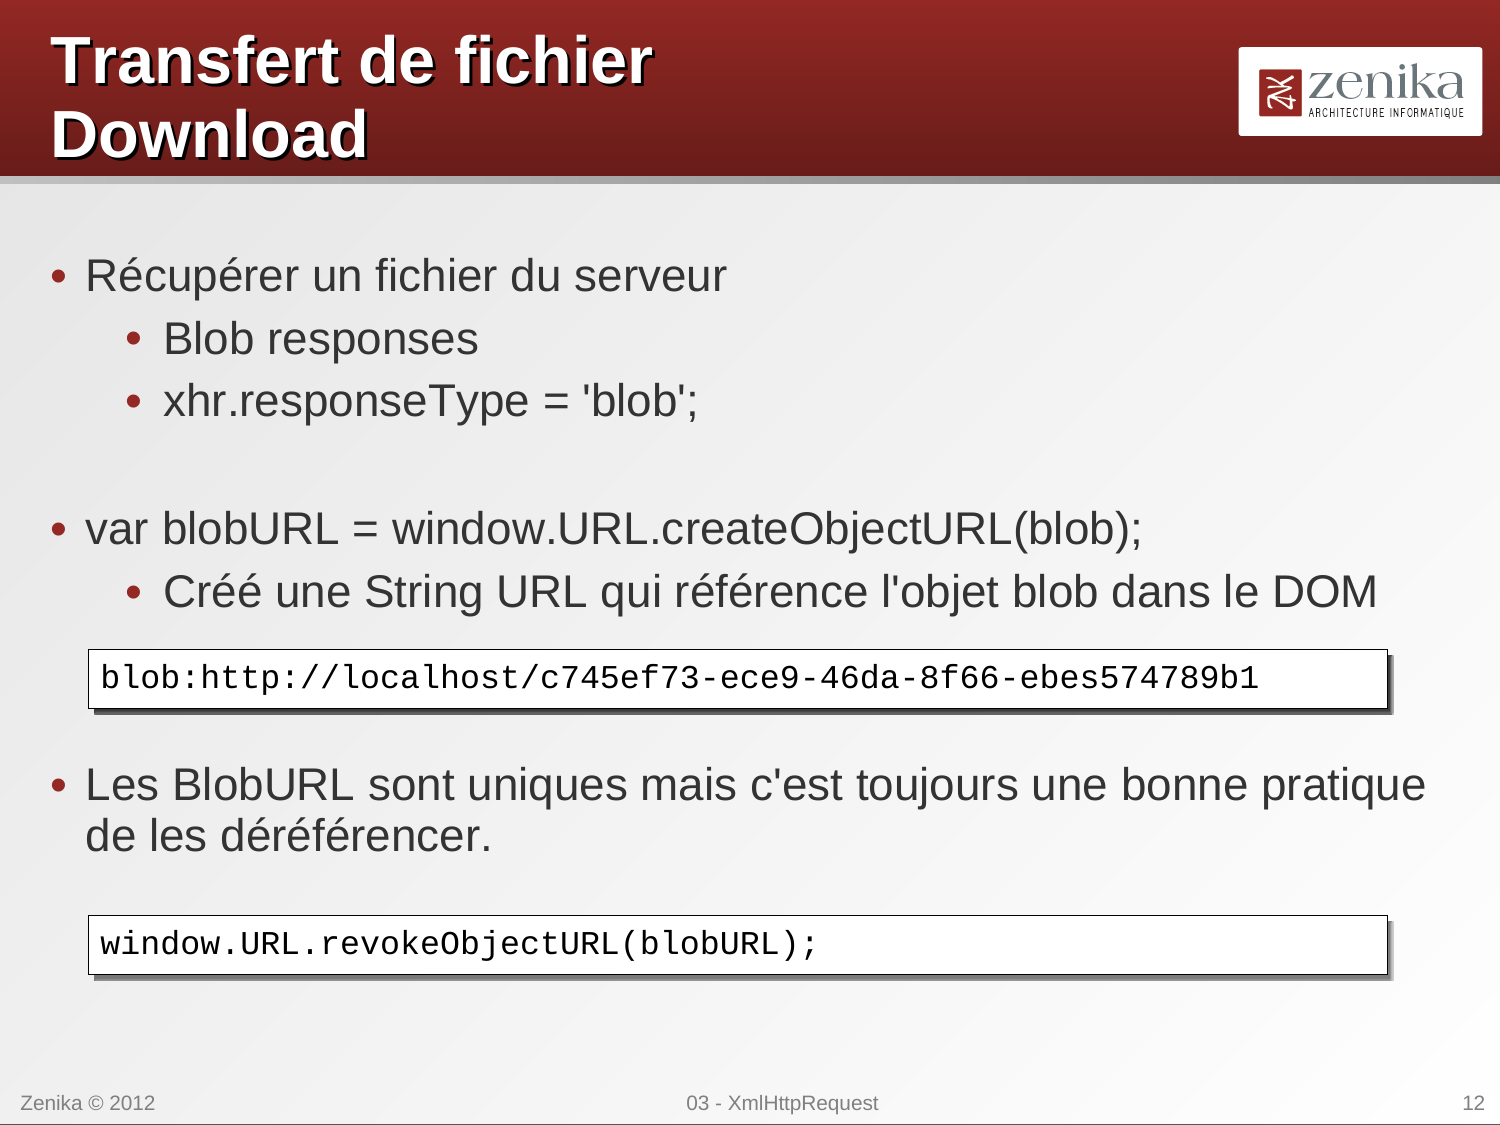

# Transfert de fichier Download
Récupérer un fichier du serveur
Blob responses
xhr.responseType = 'blob';
var blobURL = window.URL.createObjectURL(blob);
Créé une String URL qui référence l'objet blob dans le DOM
Les BlobURL sont uniques mais c'est toujours une bonne pratique de les déréférencer.
blob:http://localhost/c745ef73-ece9-46da-8f66-ebes574789b1
blob:http://localhost/c745ef73-ece9-46da-8f66-ebes574789b1
window.URL.revokeObjectURL(blobURL);